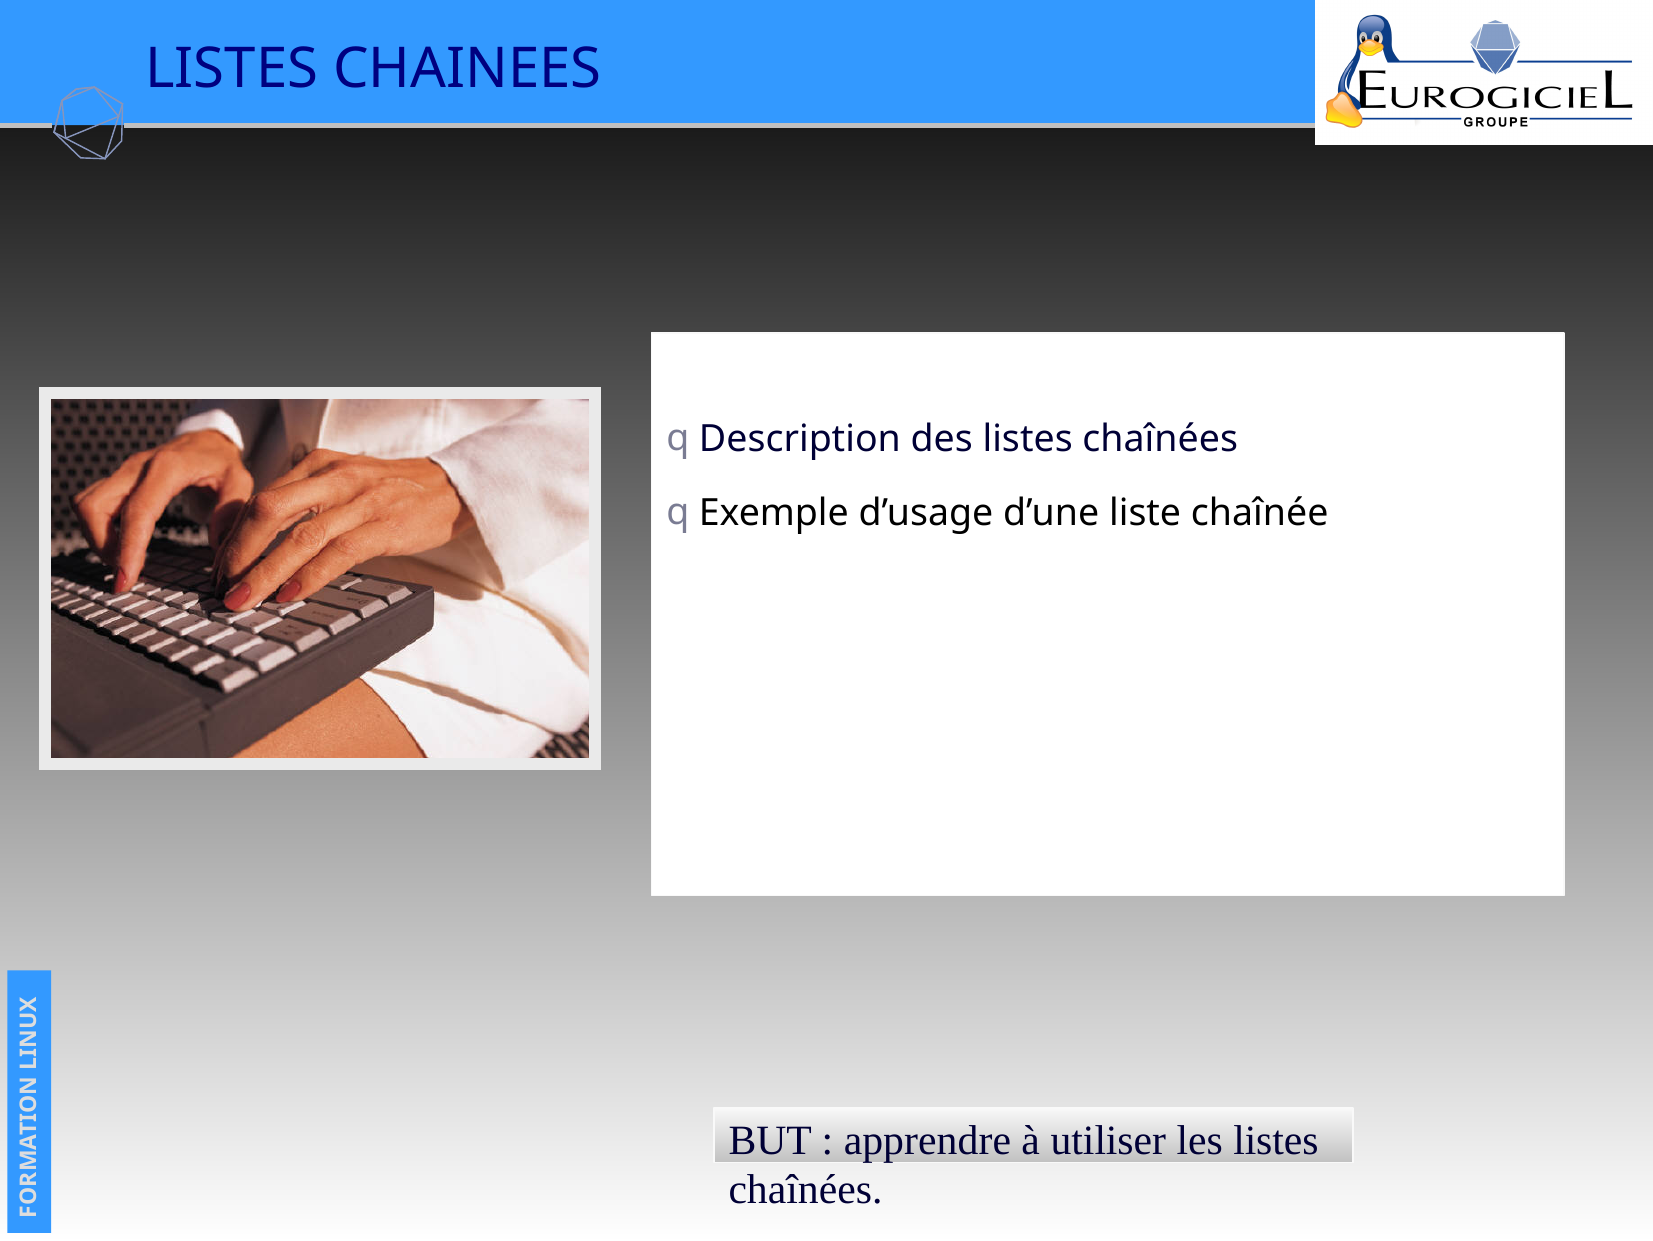

# LISTES CHAINEES
 Description des listes chaînées
 Exemple d’usage d’une liste chaînée
BUT : apprendre à utiliser les listes chaînées.